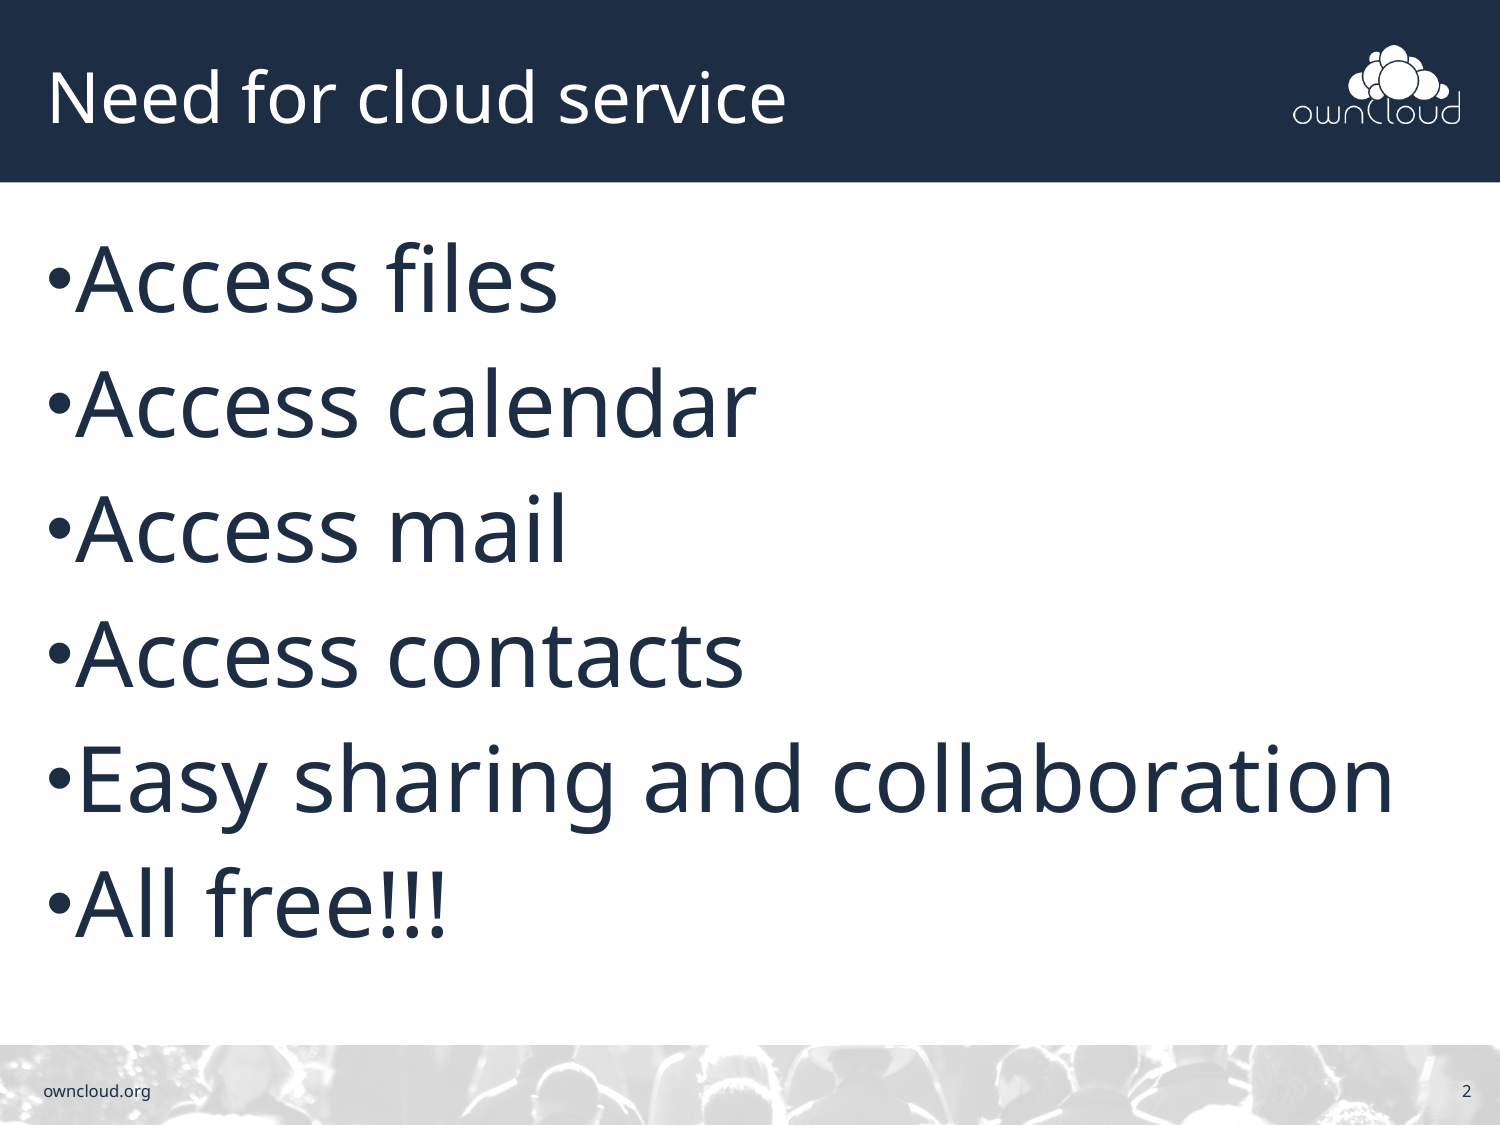

# Need for cloud service
Access files
Access calendar
Access mail
Access contacts
Easy sharing and collaboration
All free!!!